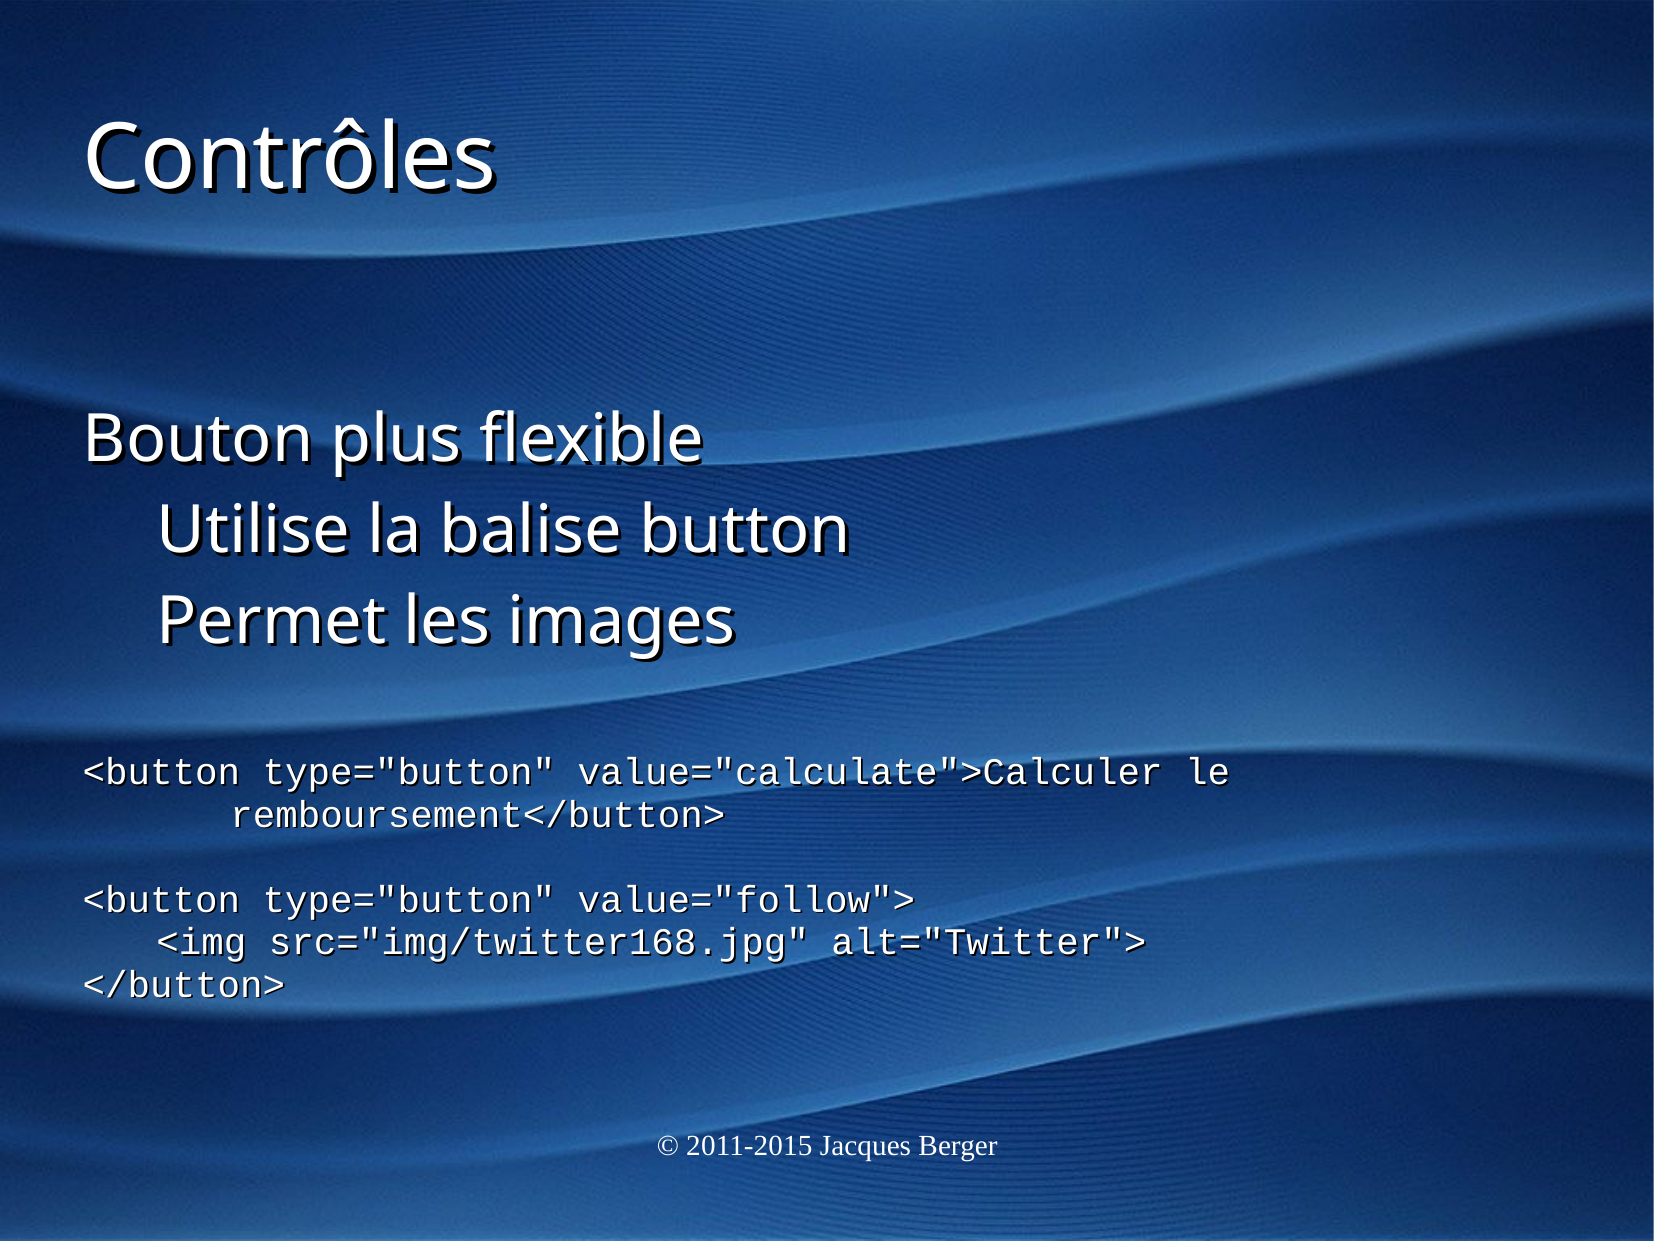

# Contrôles
Bouton plus flexible
	Utilise la balise button
	Permet les images
<button type="button" value="calculate">Calculer le
		remboursement</button>
<button type="button" value="follow">
	<img src="img/twitter168.jpg" alt="Twitter">
</button>
© 2011-2015 Jacques Berger